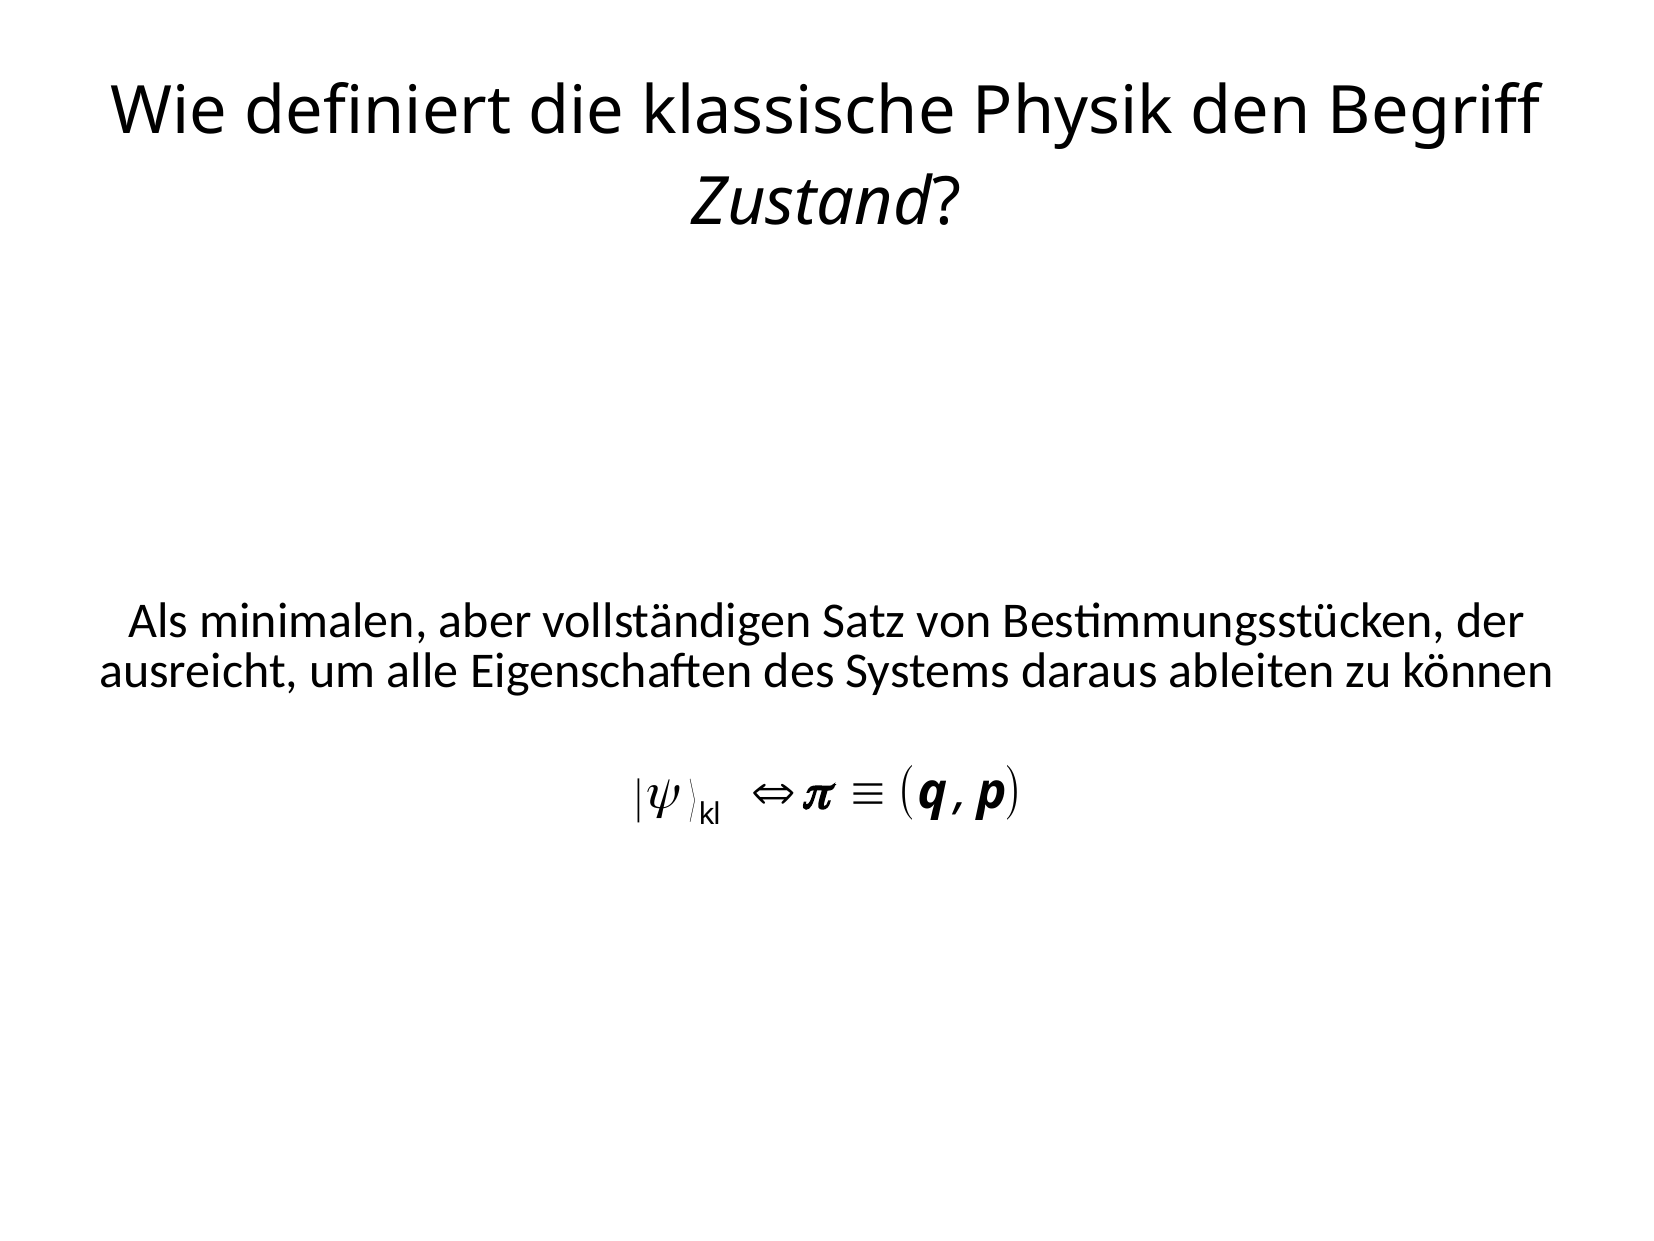

# Wie definiert die klassische Physik den Begriff Zustand?
Als minimalen, aber vollständigen Satz von Bestimmungsstücken, der ausreicht, um alle Eigenschaften des Systems daraus ableiten zu können